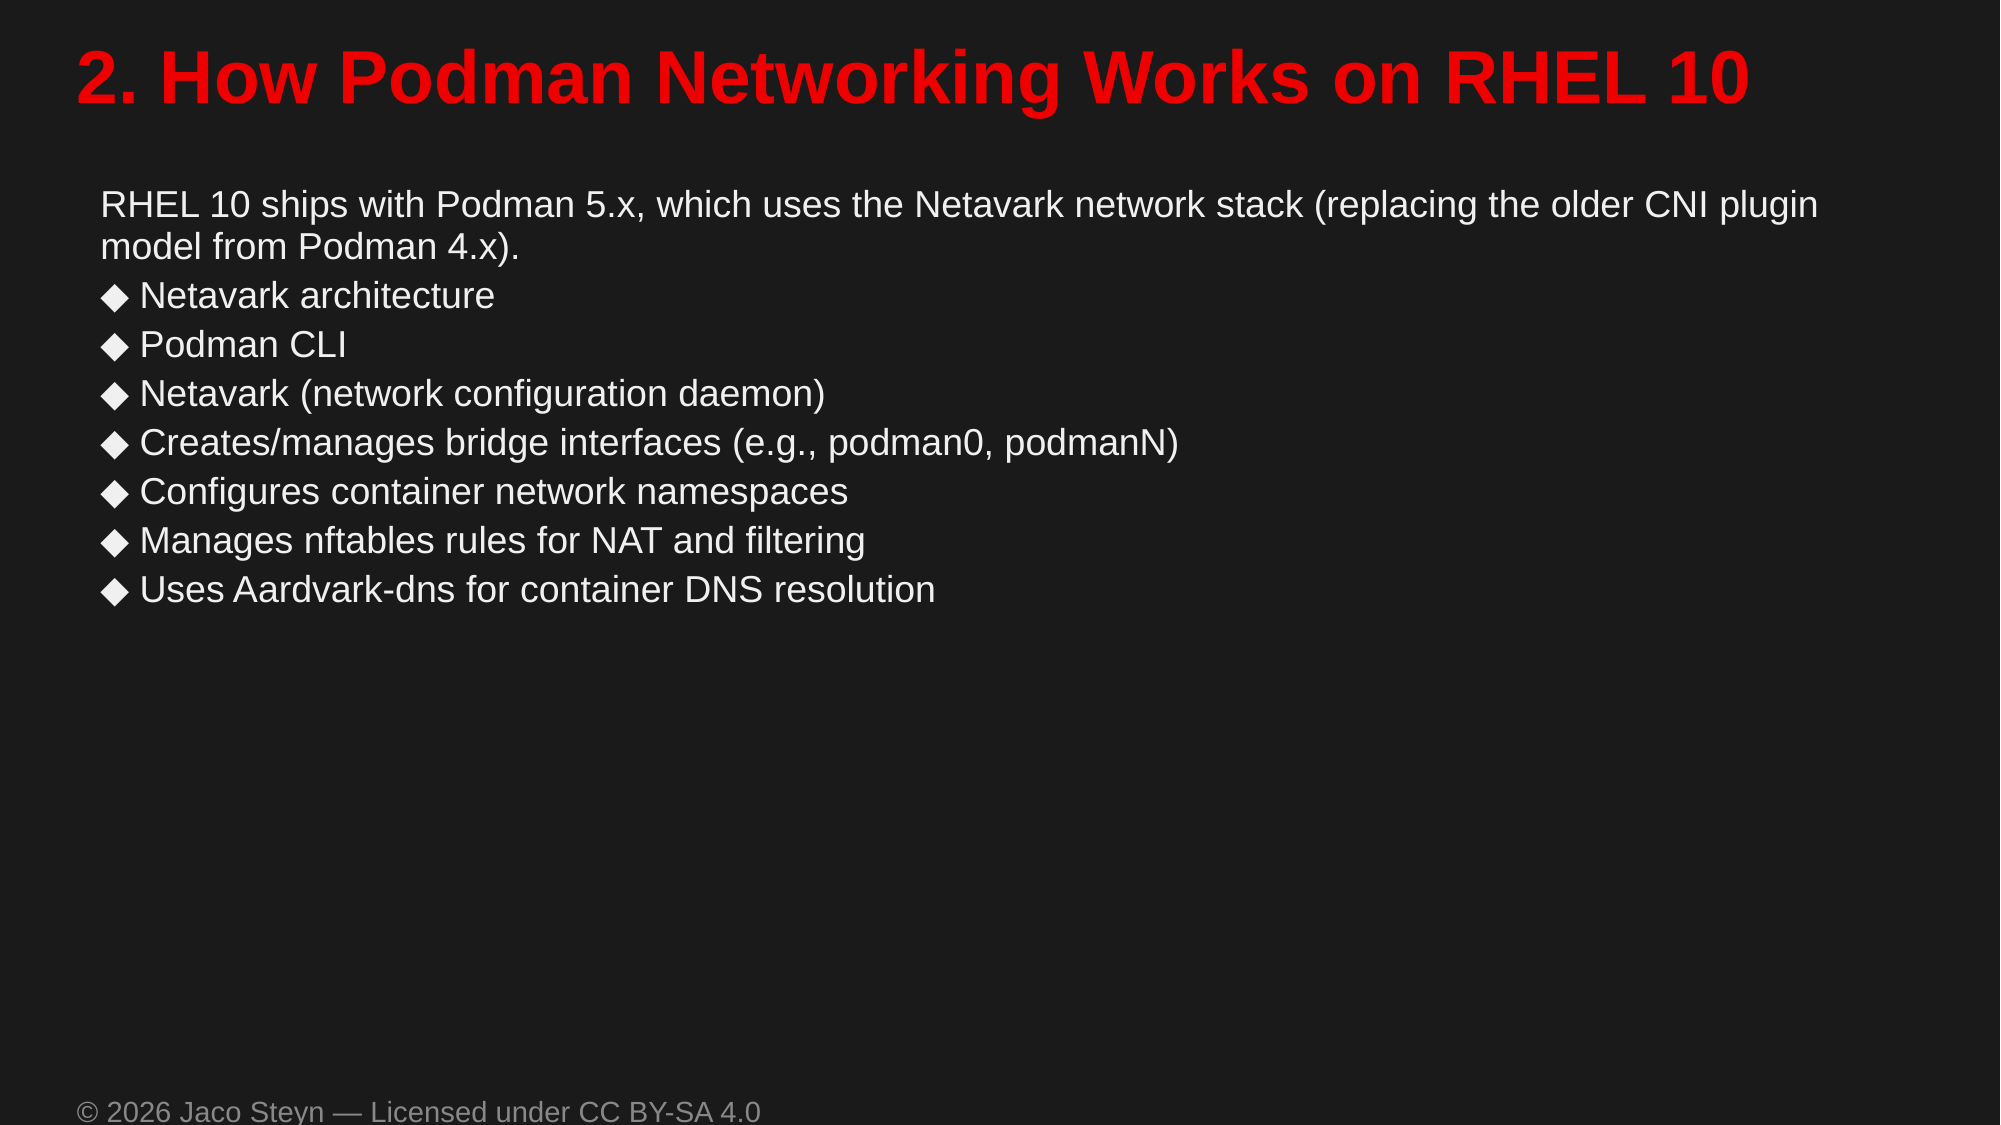

2. How Podman Networking Works on RHEL 10
RHEL 10 ships with Podman 5.x, which uses the Netavark network stack (replacing the older CNI plugin model from Podman 4.x).
◆ Netavark architecture
◆ Podman CLI
◆ Netavark (network configuration daemon)
◆ Creates/manages bridge interfaces (e.g., podman0, podmanN)
◆ Configures container network namespaces
◆ Manages nftables rules for NAT and filtering
◆ Uses Aardvark-dns for container DNS resolution
© 2026 Jaco Steyn — Licensed under CC BY-SA 4.0